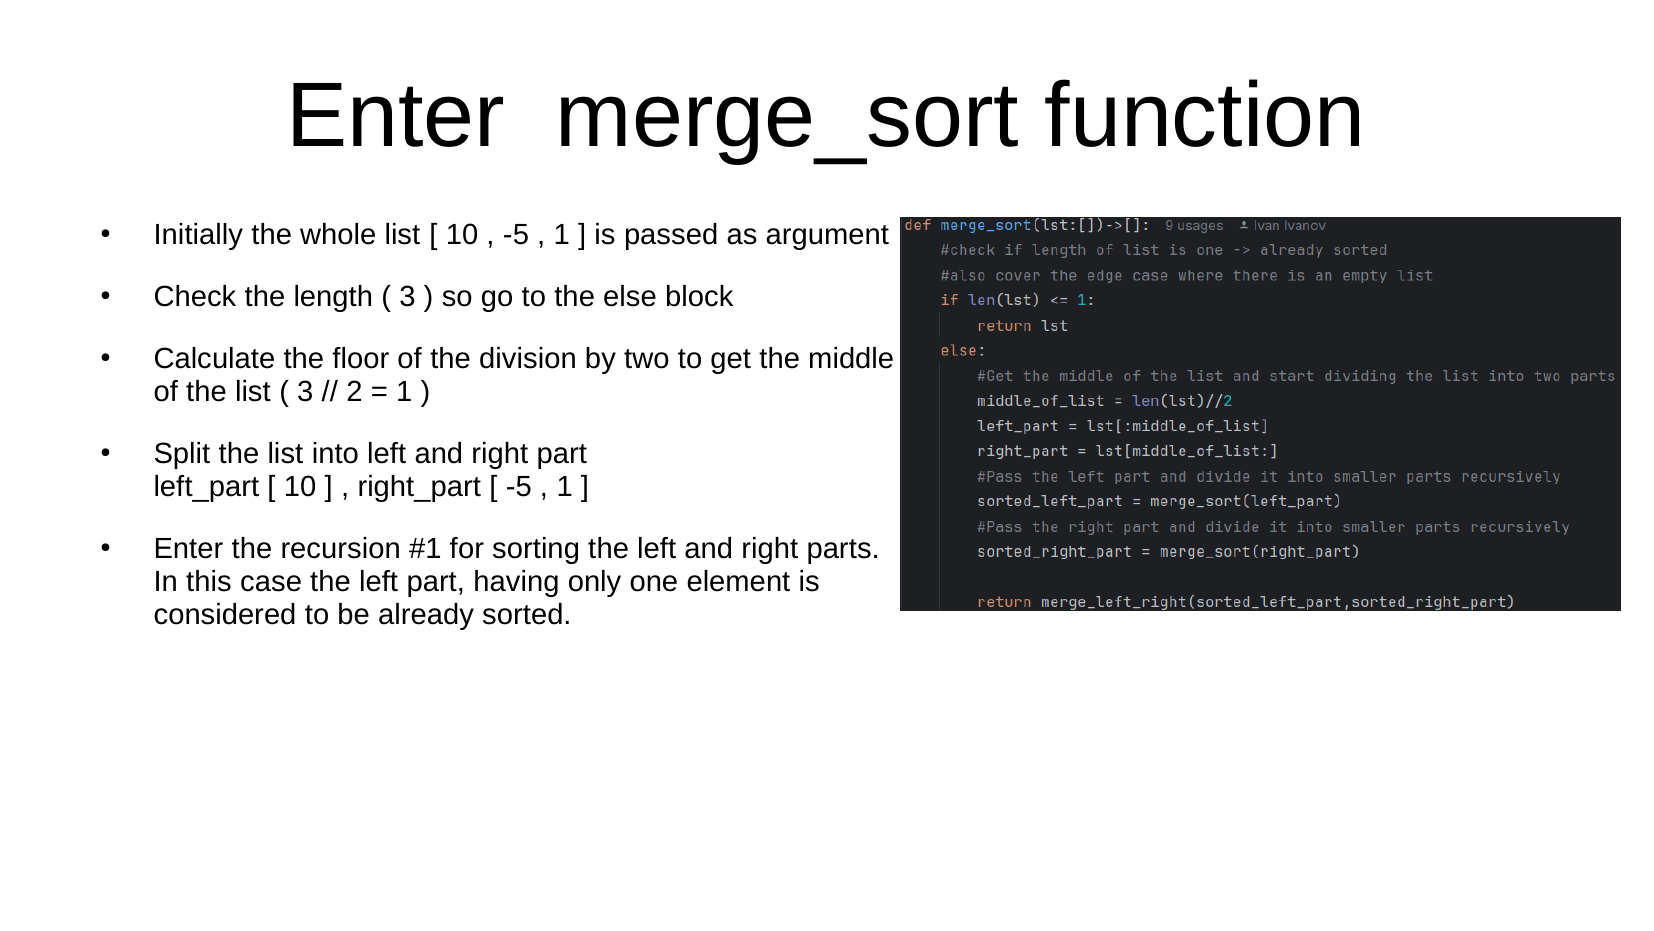

# Enter merge_sort function
Initially the whole list [ 10 , -5 , 1 ] is passed as argument
Check the length ( 3 ) so go to the else block
Calculate the floor of the division by two to get the middle
of the list ( 3 // 2 = 1 )
Split the list into left and right part
left_part [ 10 ] , right_part [ -5 , 1 ]
Enter the recursion #1 for sorting the left and right parts.
In this case the left part, having only one element is
considered to be already sorted.